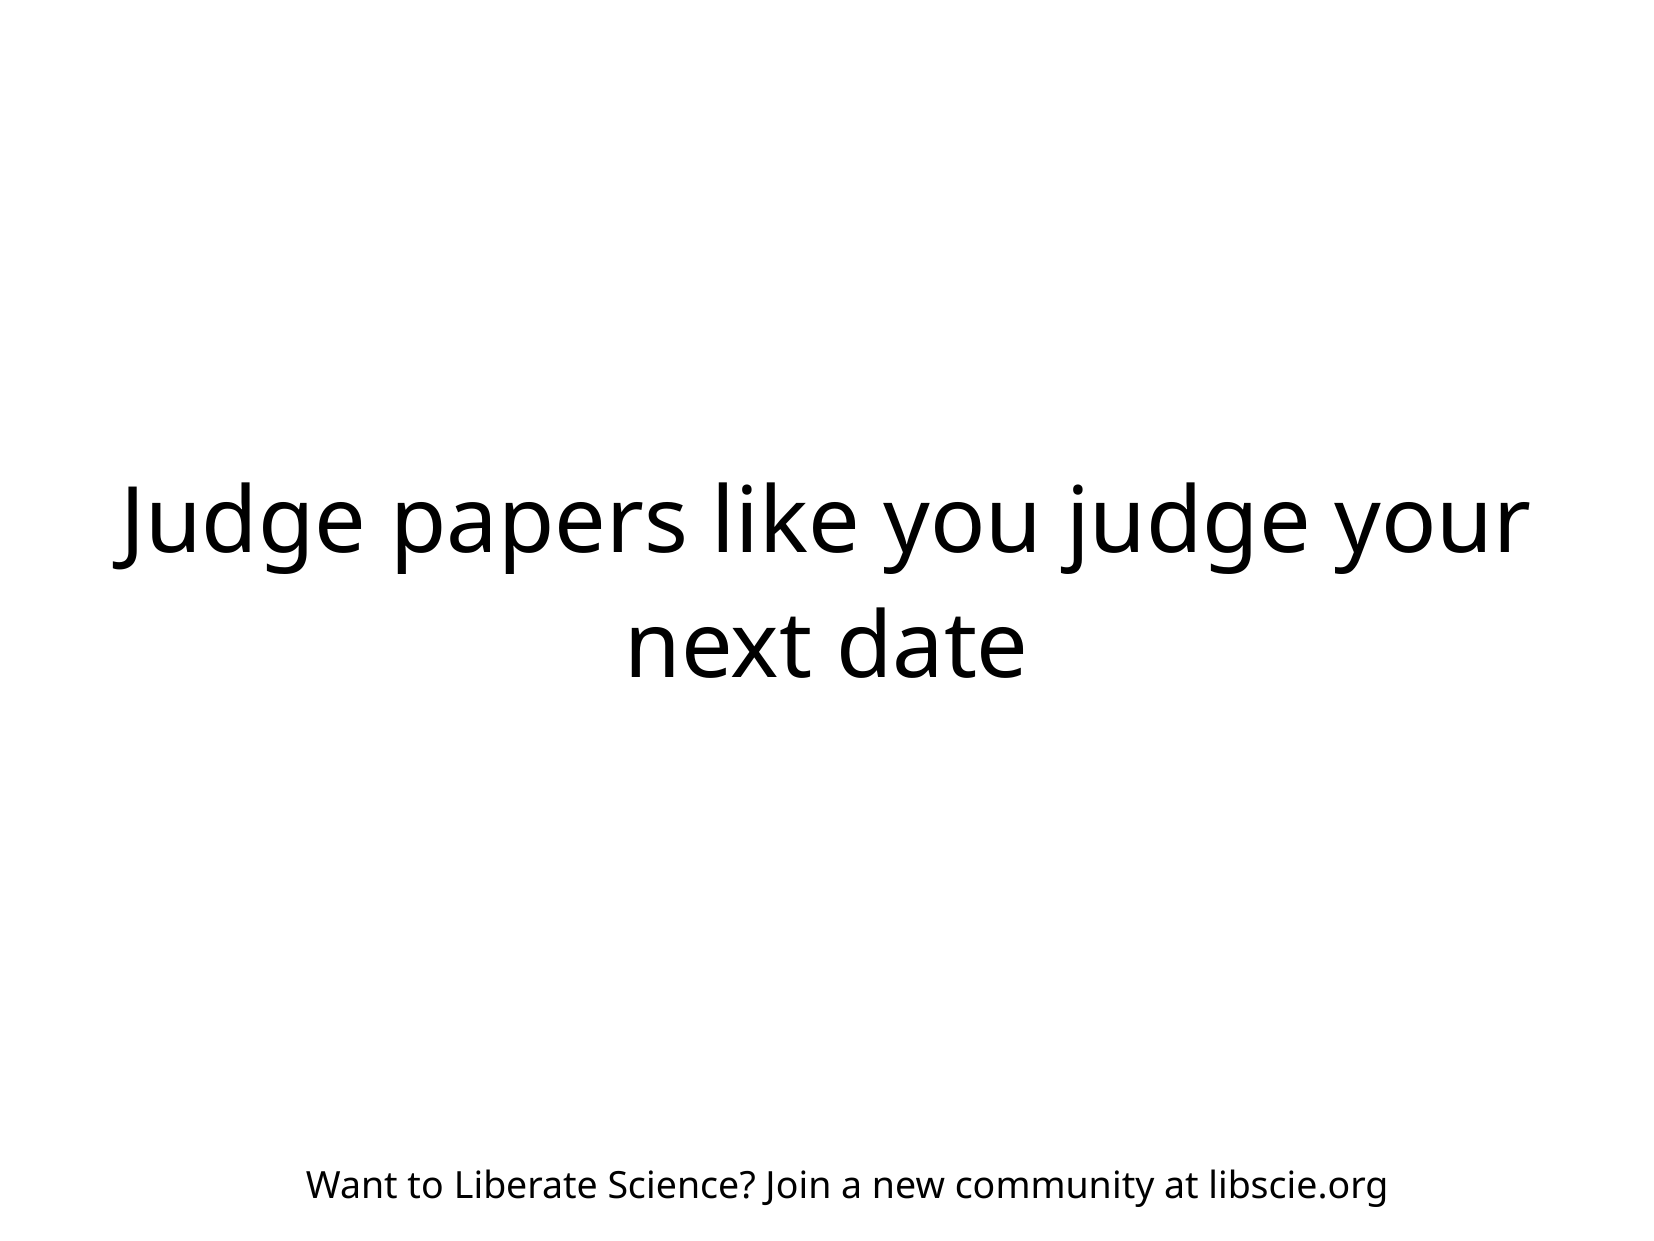

# Judge papers like you judge your next date